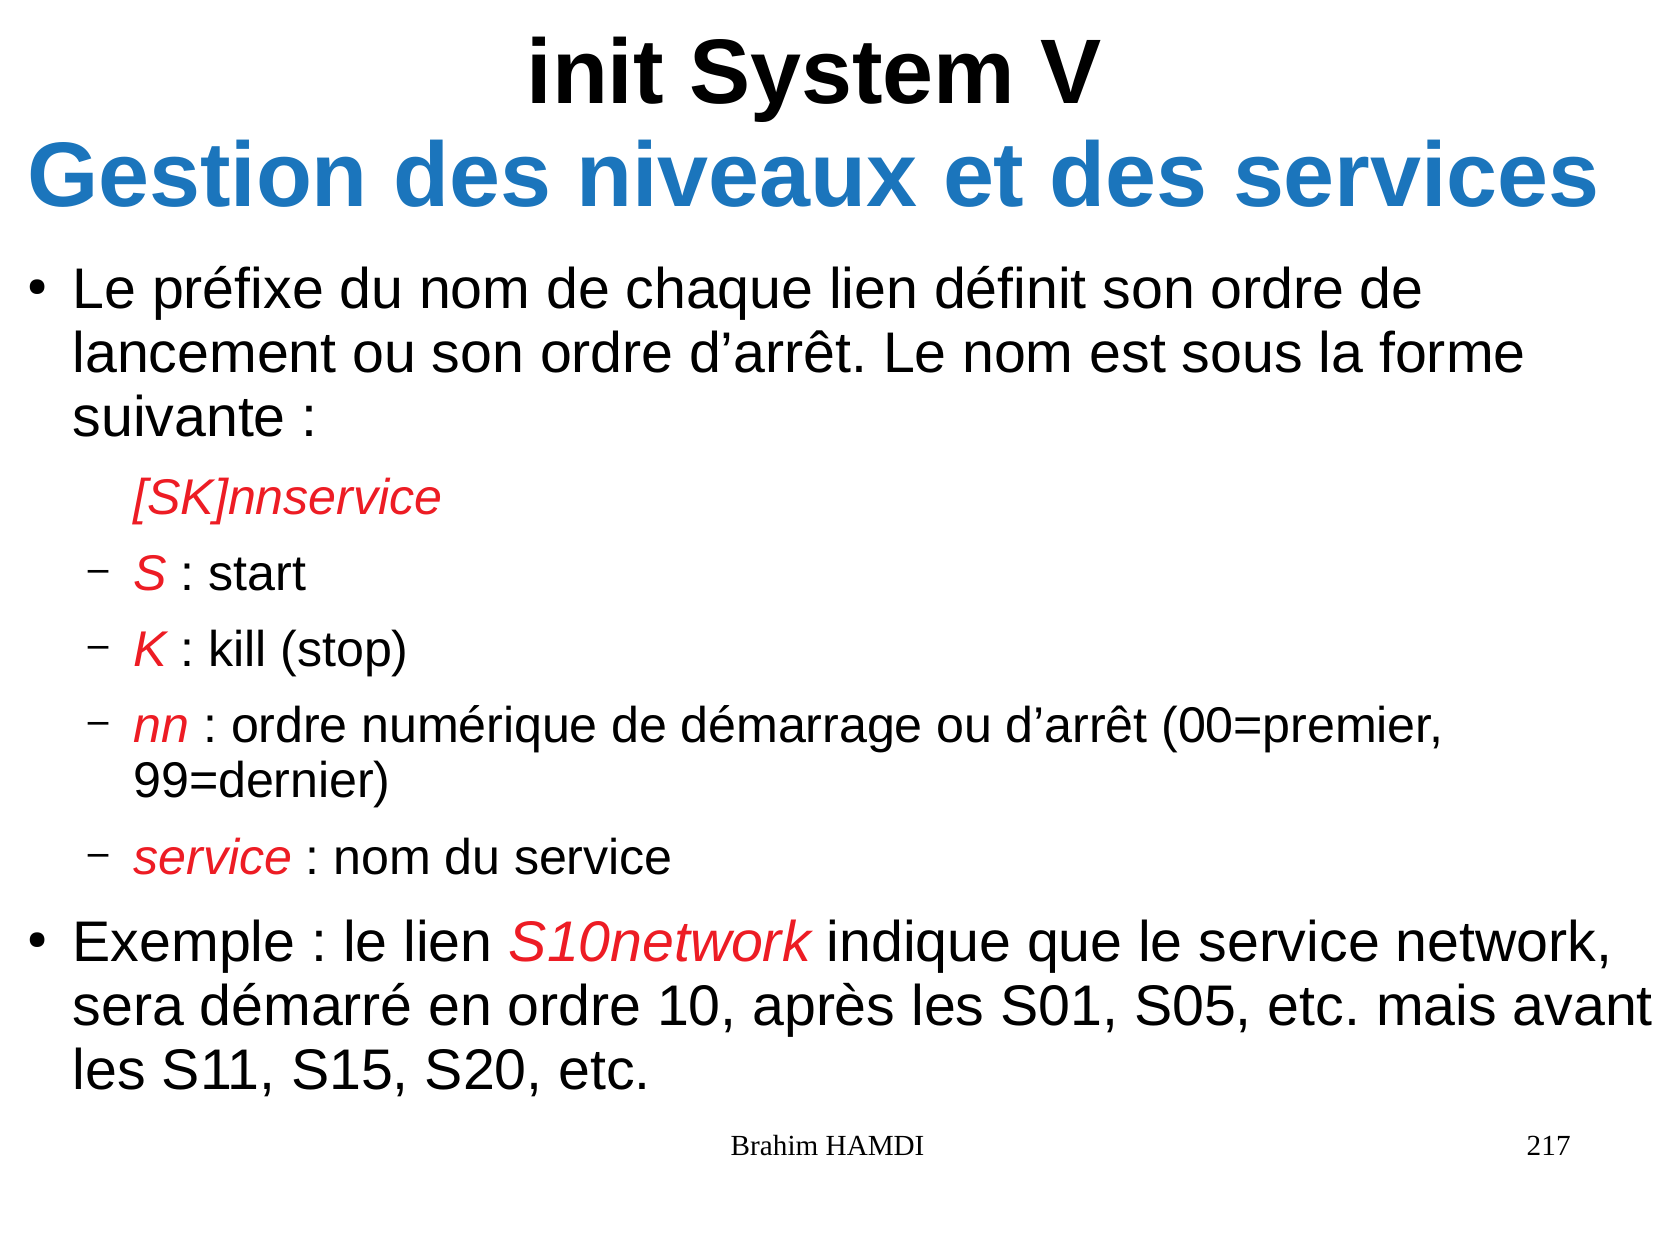

# init System V Gestion des niveaux et des services
Le préfixe du nom de chaque lien définit son ordre de lancement ou son ordre d’arrêt. Le nom est sous la forme suivante :
[SK]nnservice
S : start
K : kill (stop)
nn : ordre numérique de démarrage ou d’arrêt (00=premier, 99=dernier)
service : nom du service
Exemple : le lien S10network indique que le service network, sera démarré en ordre 10, après les S01, S05, etc. mais avant les S11, S15, S20, etc.
Brahim HAMDI
217